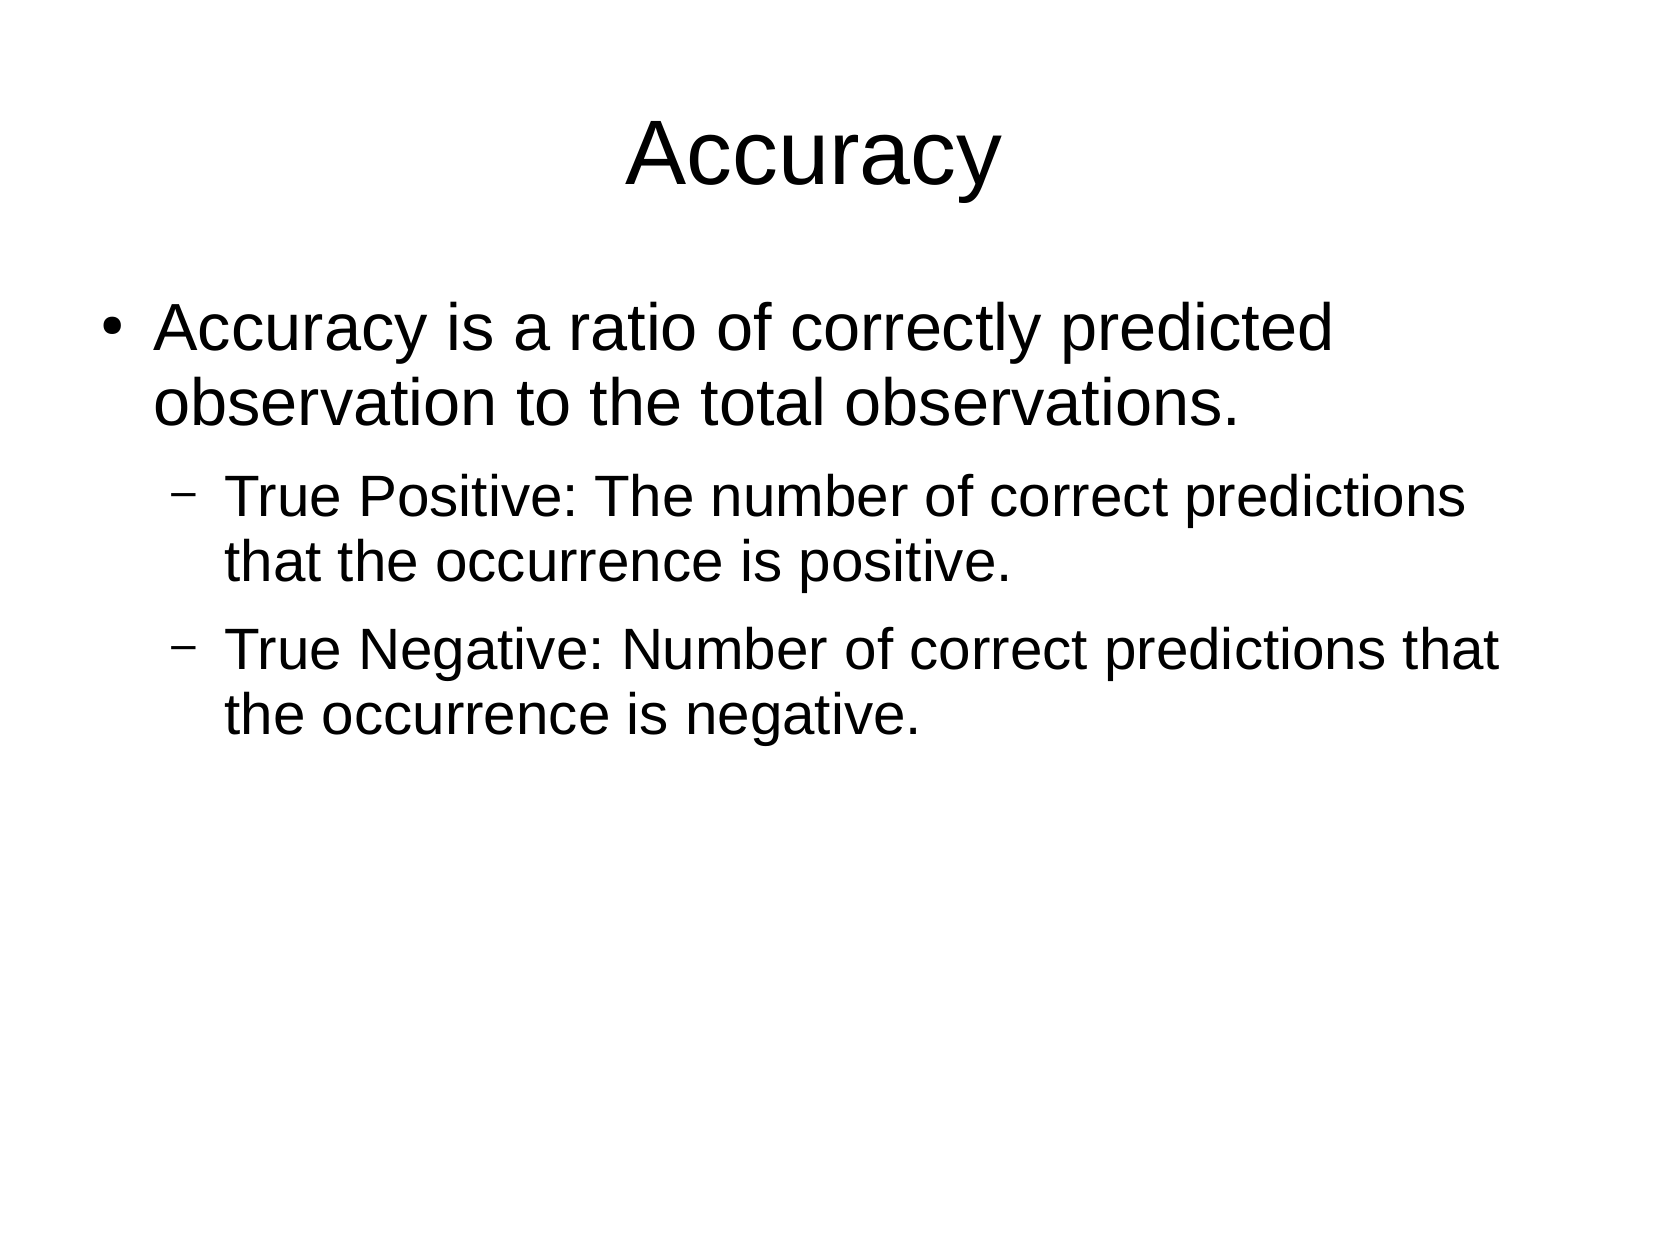

# Accuracy
Accuracy is a ratio of correctly predicted observation to the total observations.
True Positive: The number of correct predictions that the occurrence is positive.
True Negative: Number of correct predictions that the occurrence is negative.